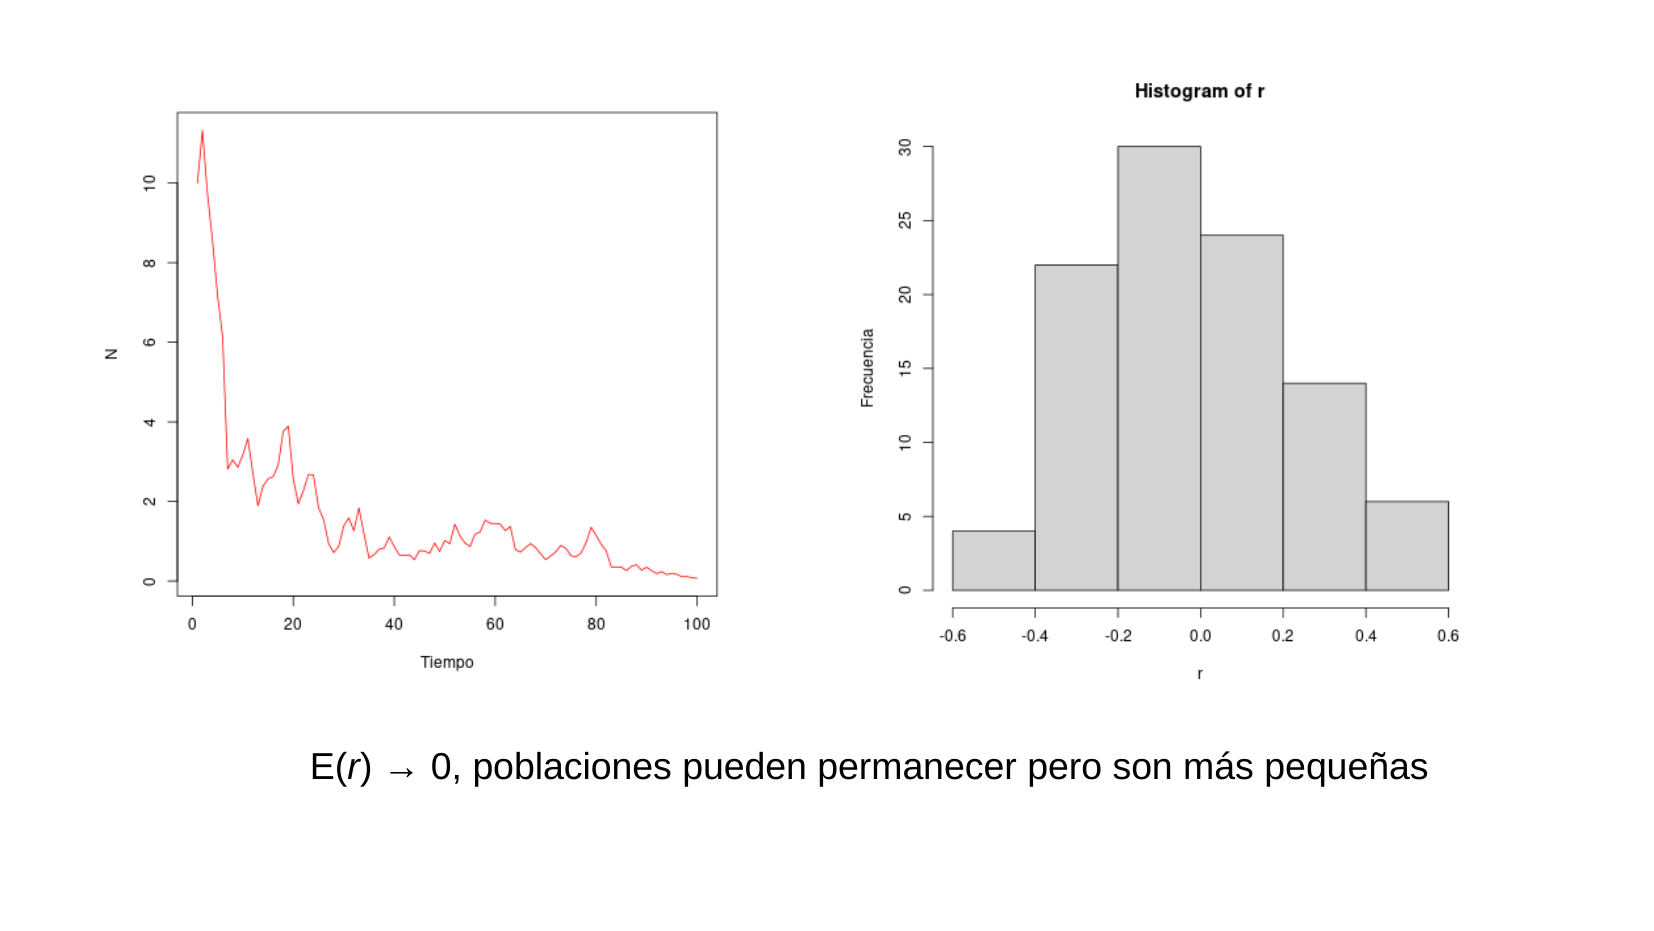

E(r) → 0, poblaciones pueden permanecer pero son más pequeñas